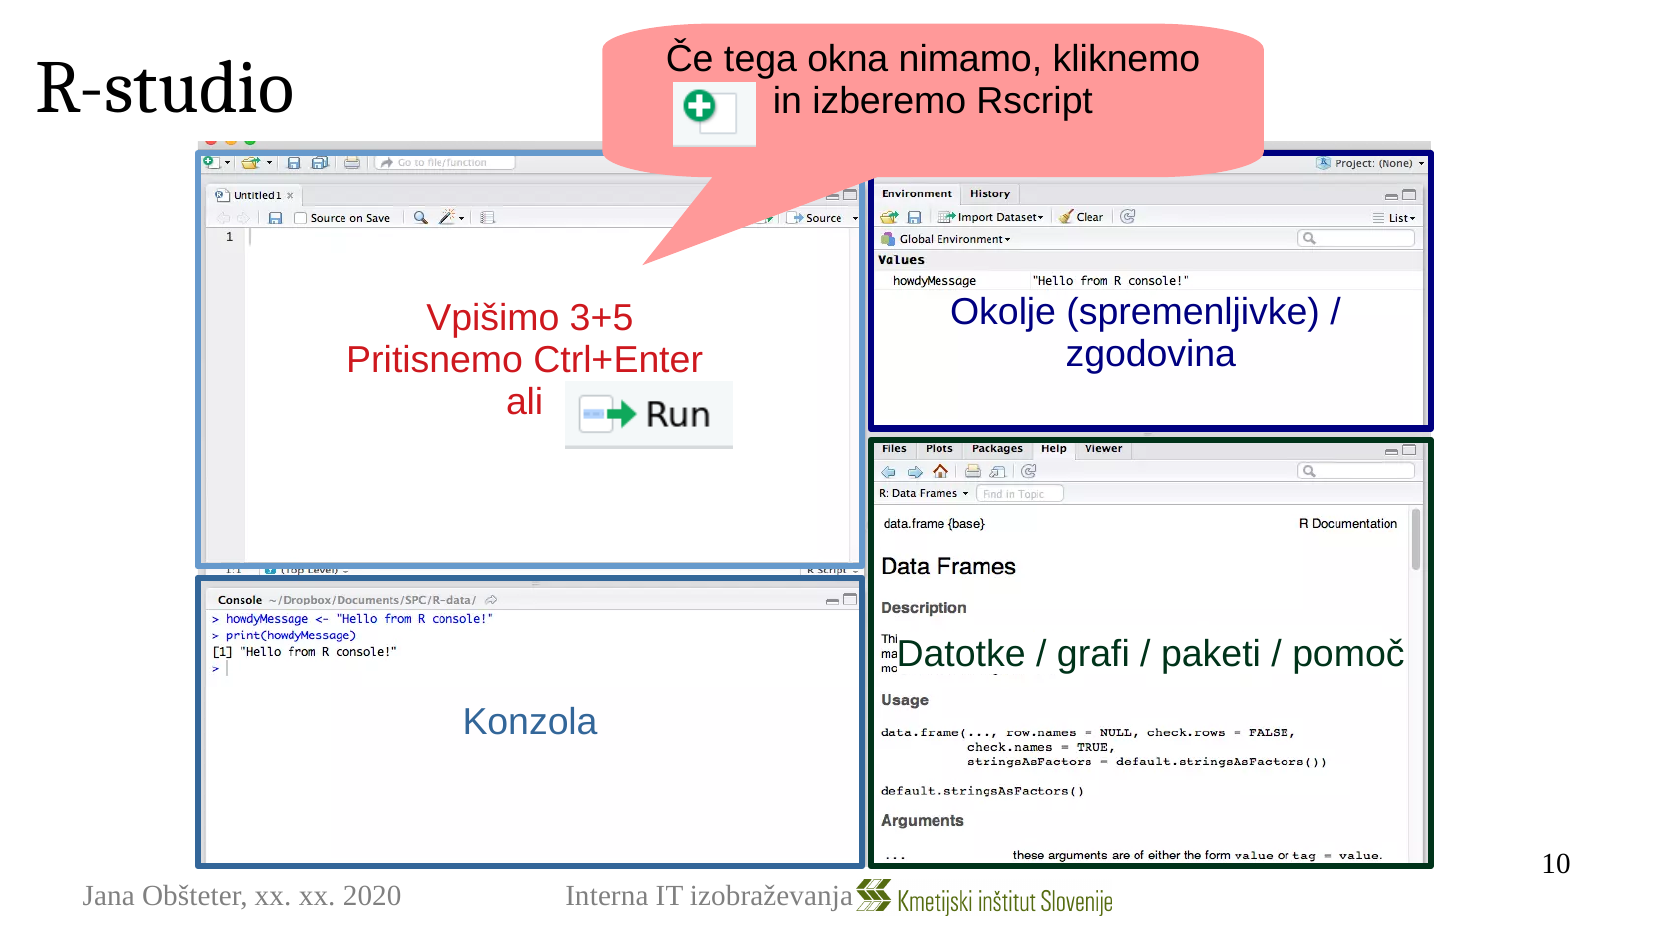

# R-studio
Če tega okna nimamo, kliknemo
in izberemo Rscript
Vpišimo 3+5
Pritisnemo Ctrl+Enter
ali
Okolje (spremenljivke) /
zgodovina
Datotke / grafi / paketi / pomoč
Konzola
10